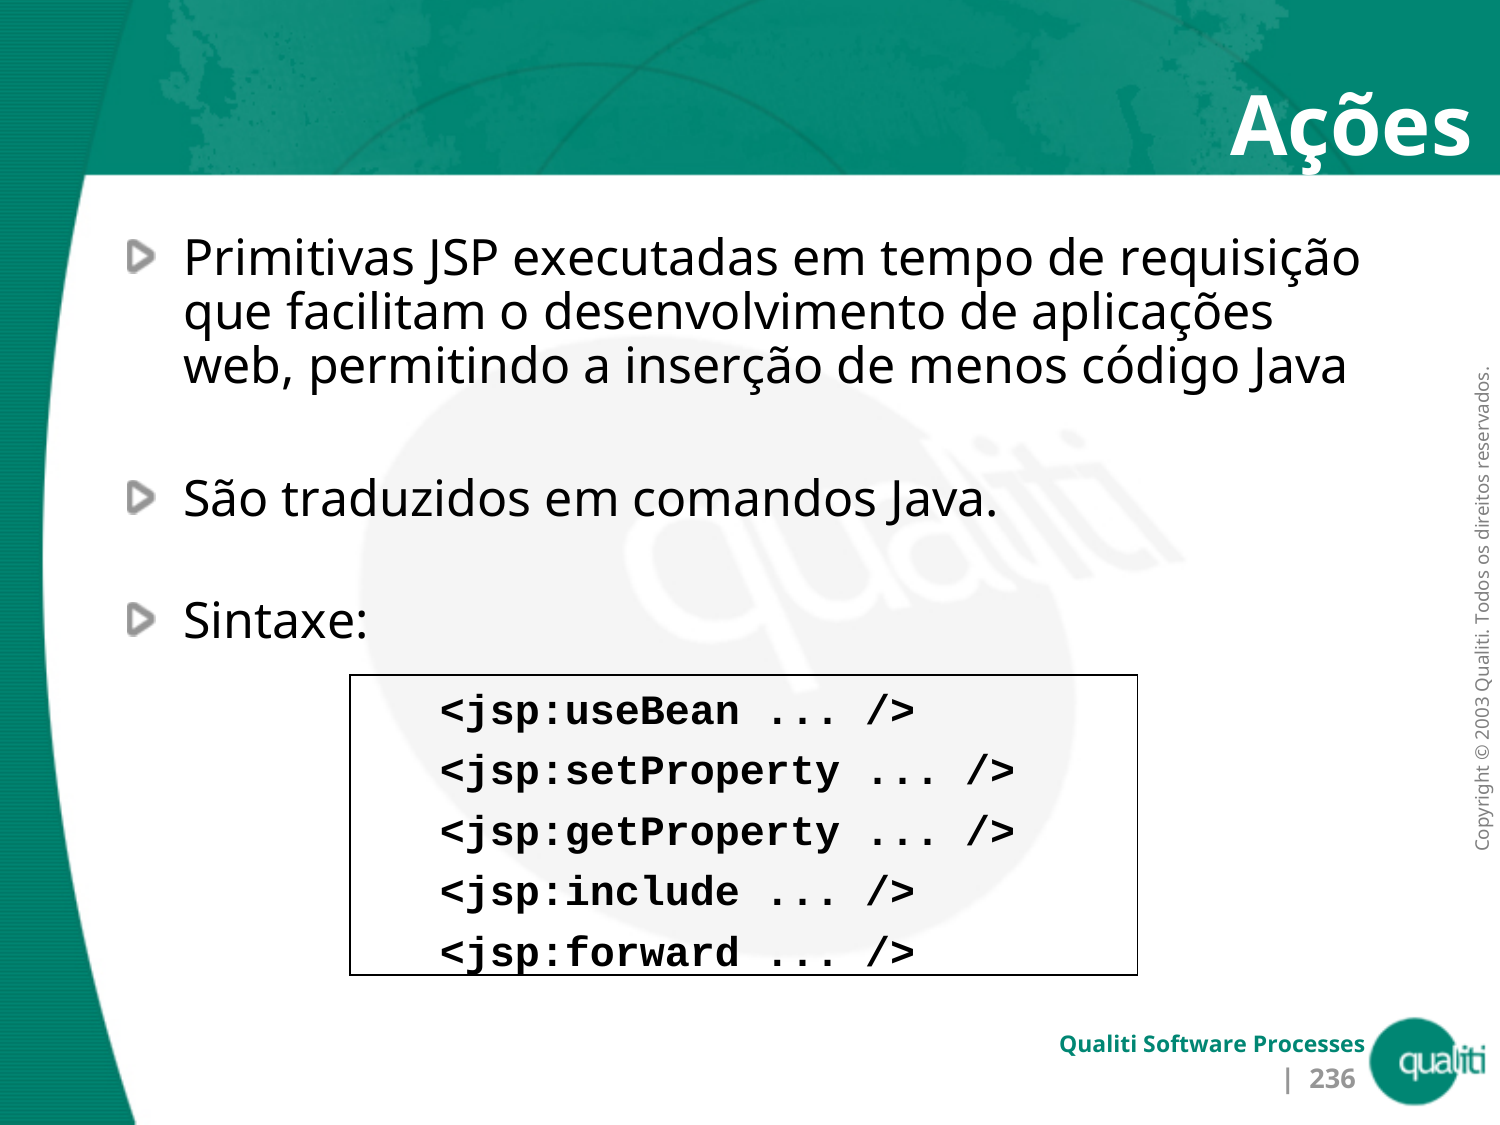

# Ações
Primitivas JSP executadas em tempo de requisição que facilitam o desenvolvimento de aplicações web, permitindo a inserção de menos código Java
São traduzidos em comandos Java.
Sintaxe:
<jsp:useBean ... />
<jsp:setProperty ... />
<jsp:getProperty ... />
<jsp:include ... />
<jsp:forward ... />